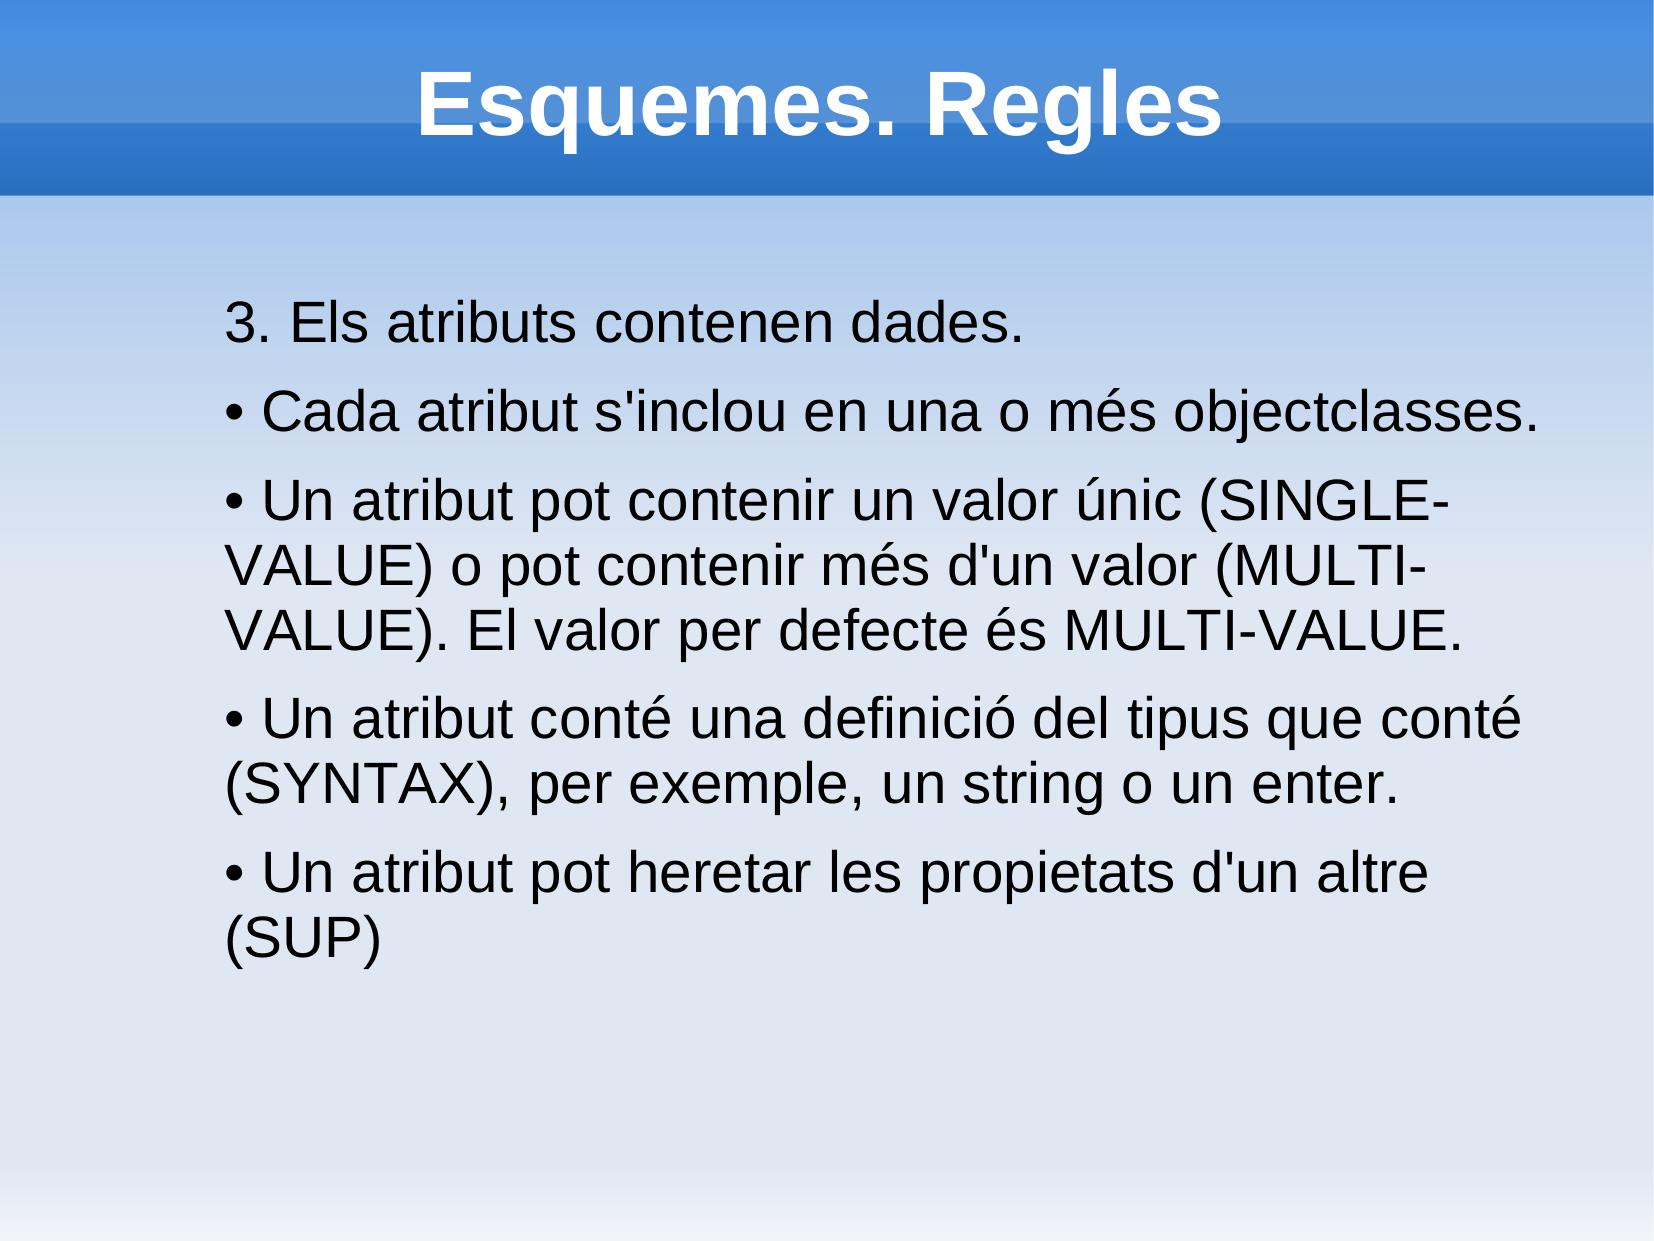

# Esquemes. Regles
3. Els atributs contenen dades.
• Cada atribut s'inclou en una o més objectclasses.
• Un atribut pot contenir un valor únic (SINGLE-VALUE) o pot contenir més d'un valor (MULTI-VALUE). El valor per defecte és MULTI-VALUE.
• Un atribut conté una definició del tipus que conté (SYNTAX), per exemple, un string o un enter.
• Un atribut pot heretar les propietats d'un altre (SUP)